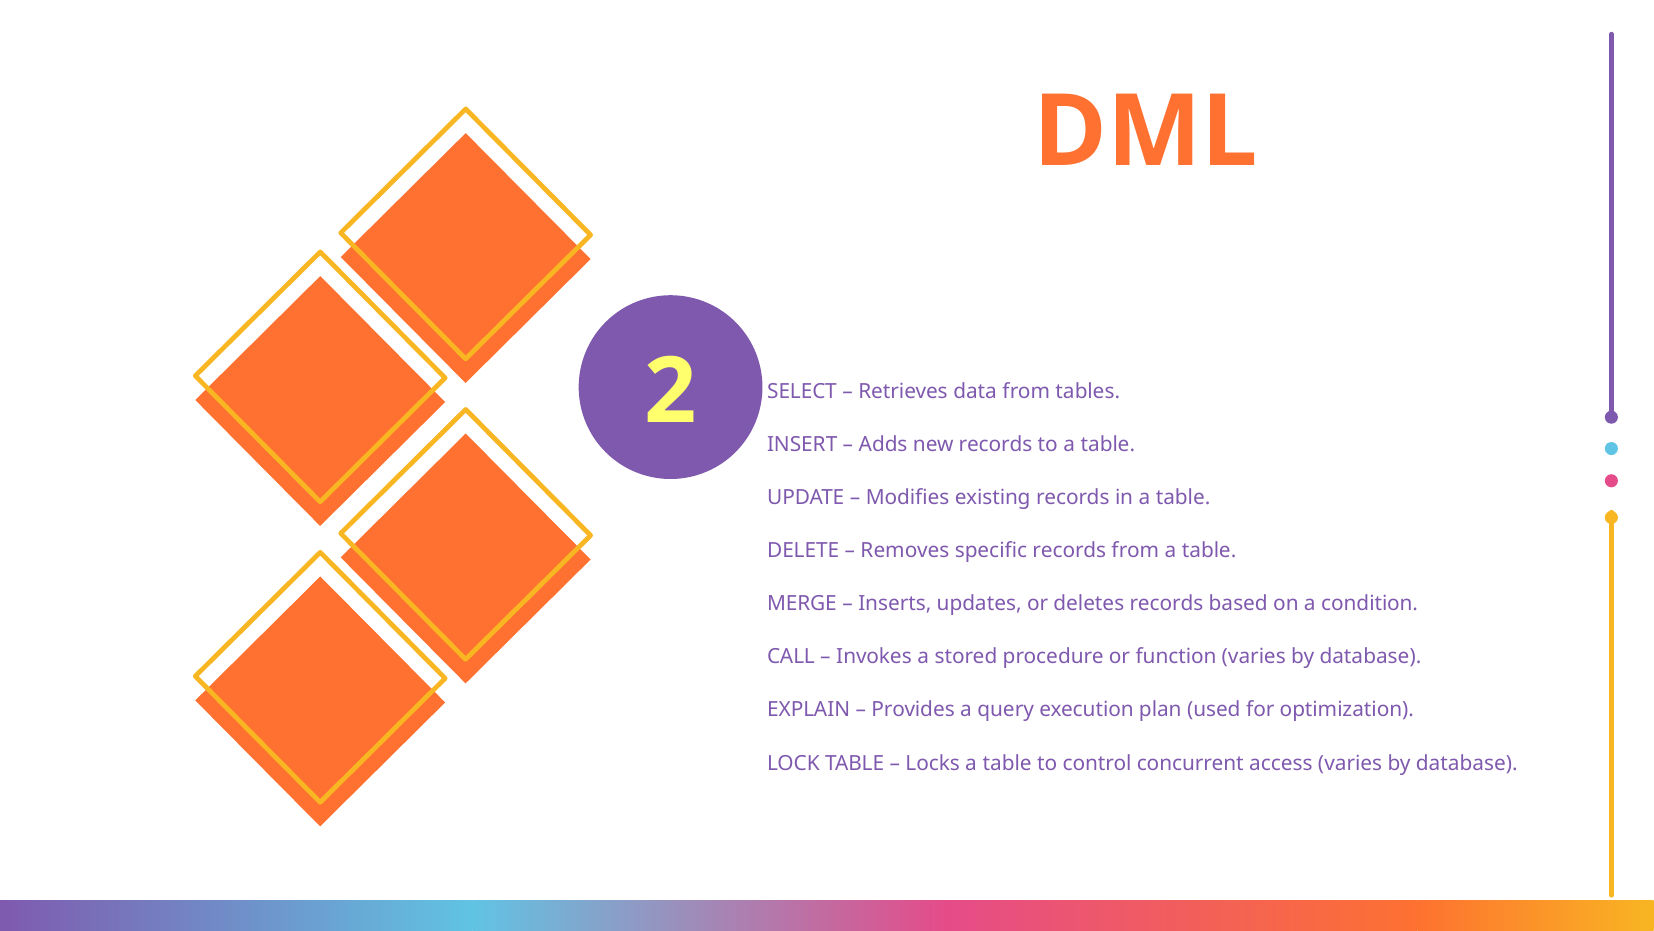

# DML
2
SELECT – Retrieves data from tables.
INSERT – Adds new records to a table.
UPDATE – Modifies existing records in a table.
DELETE – Removes specific records from a table.
MERGE – Inserts, updates, or deletes records based on a condition.
CALL – Invokes a stored procedure or function (varies by database).
EXPLAIN – Provides a query execution plan (used for optimization).
LOCK TABLE – Locks a table to control concurrent access (varies by database).